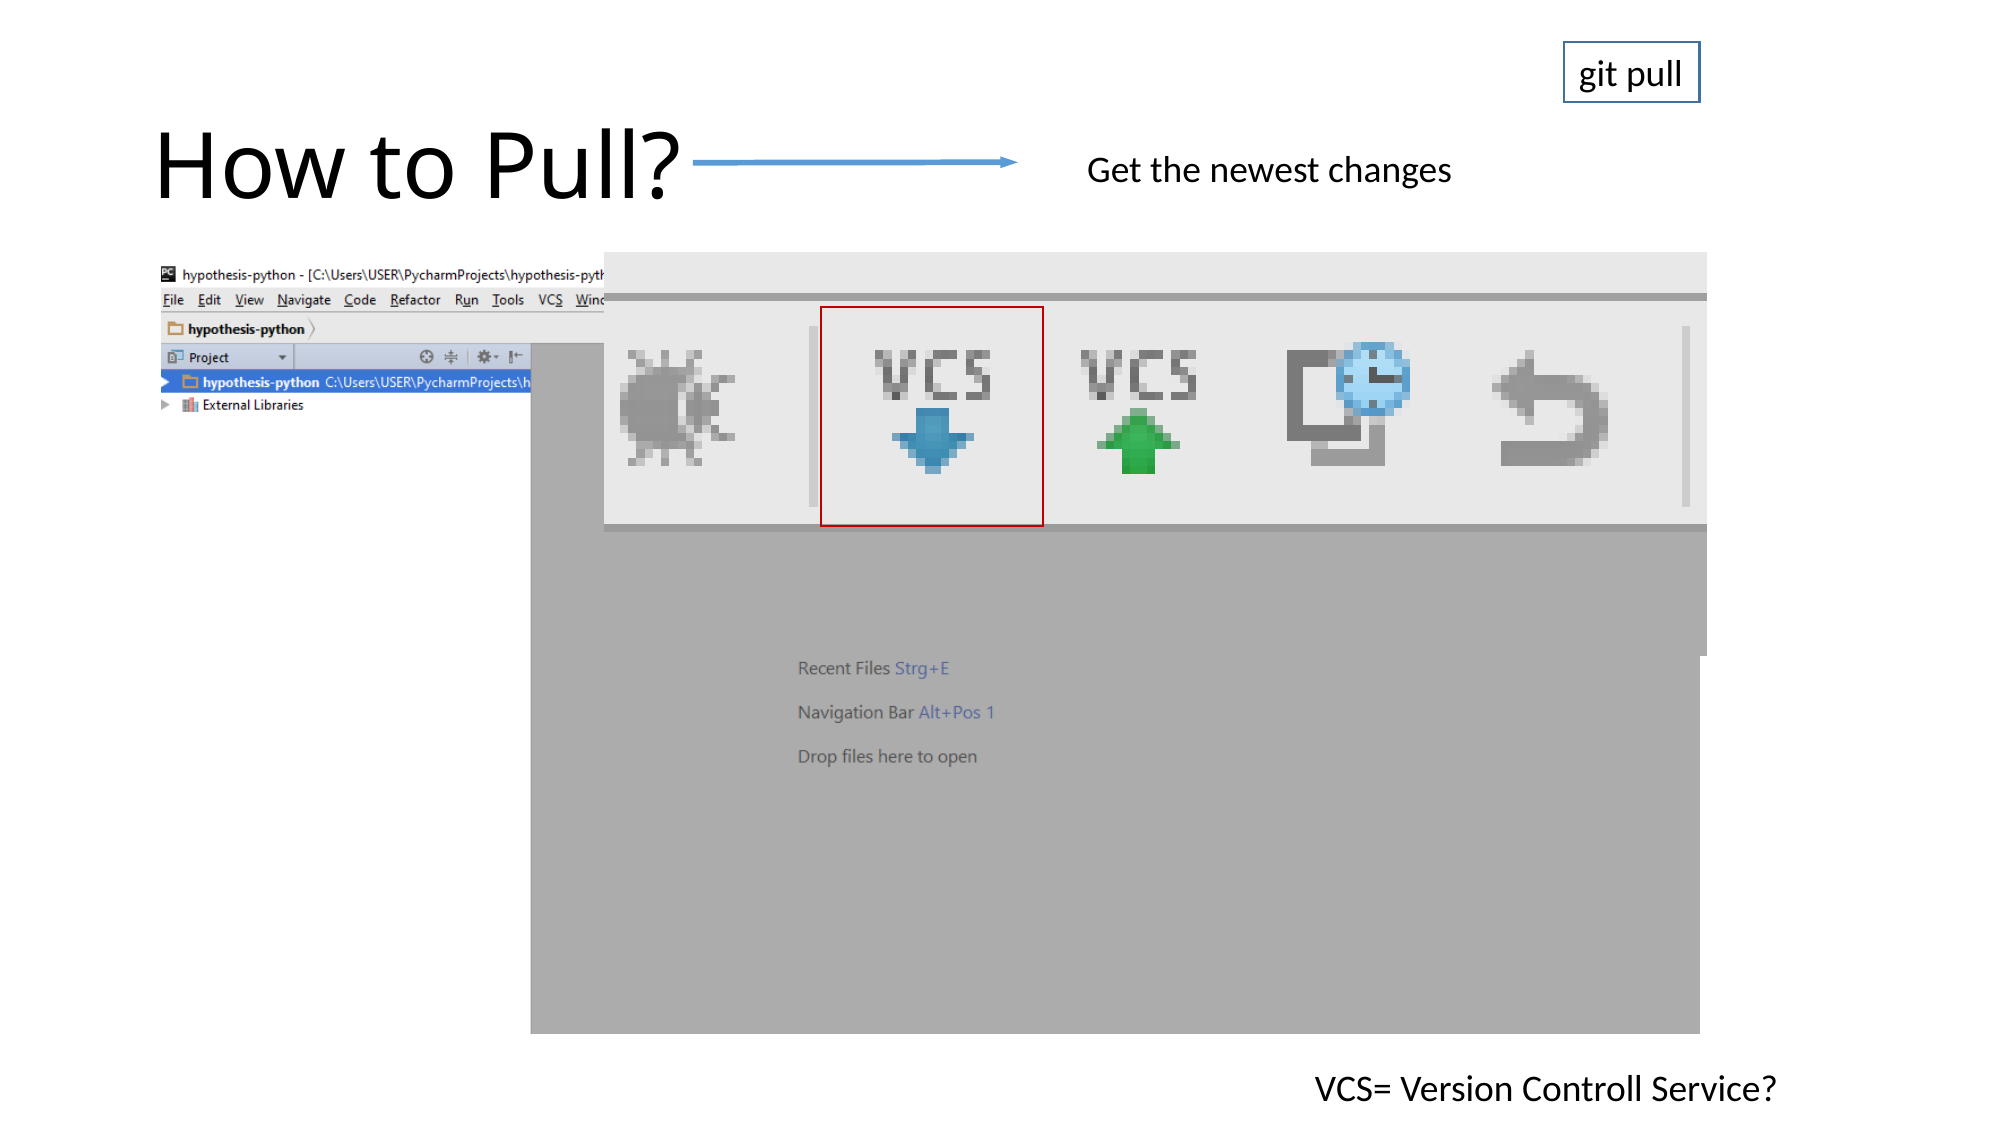

git pull
# How to Pull?
Get the newest changes
VCS= Version Controll Service?